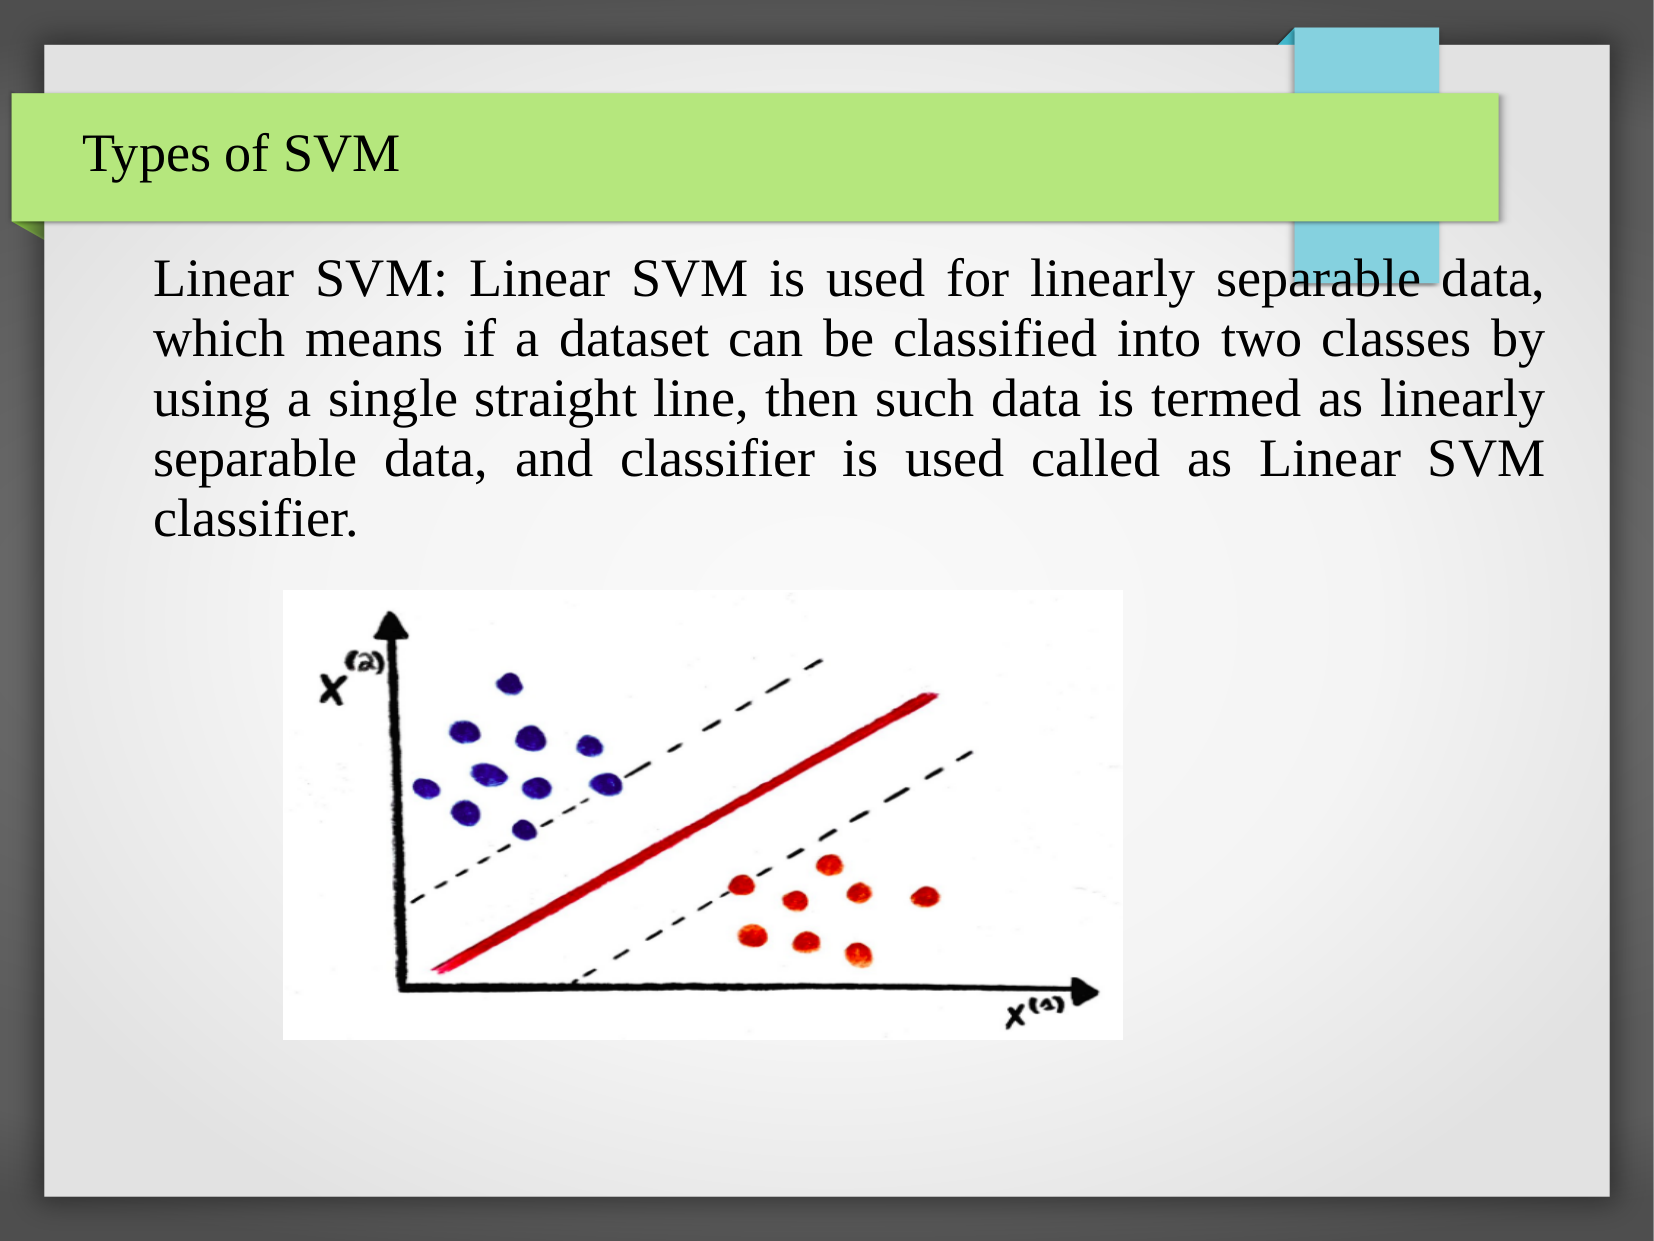

# Types of SVM
Linear SVM: Linear SVM is used for linearly separable data, which means if a dataset can be classified into two classes by using a single straight line, then such data is termed as linearly separable data, and classifier is used called as Linear SVM classifier.